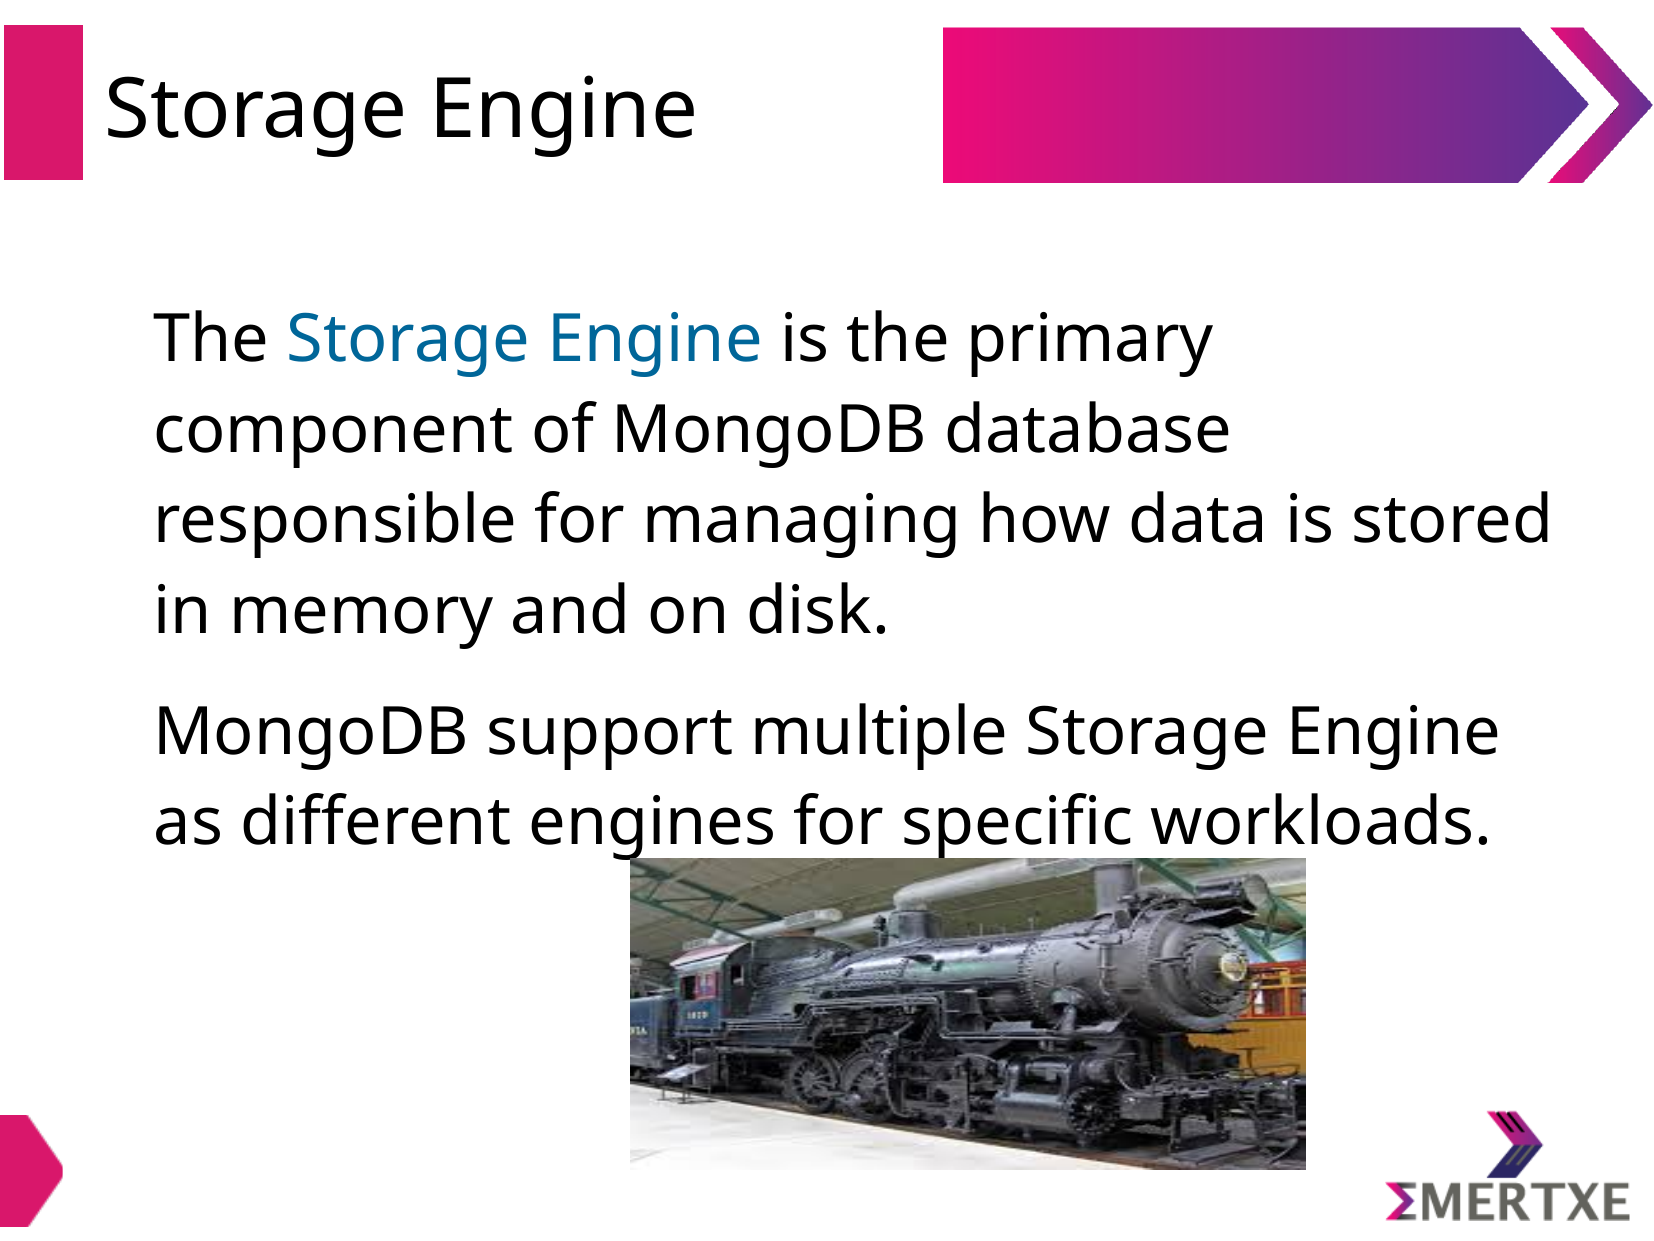

# Storage Engine
The Storage Engine is the primary component of MongoDB database responsible for managing how data is stored in memory and on disk.
MongoDB support multiple Storage Engine as different engines for specific workloads.